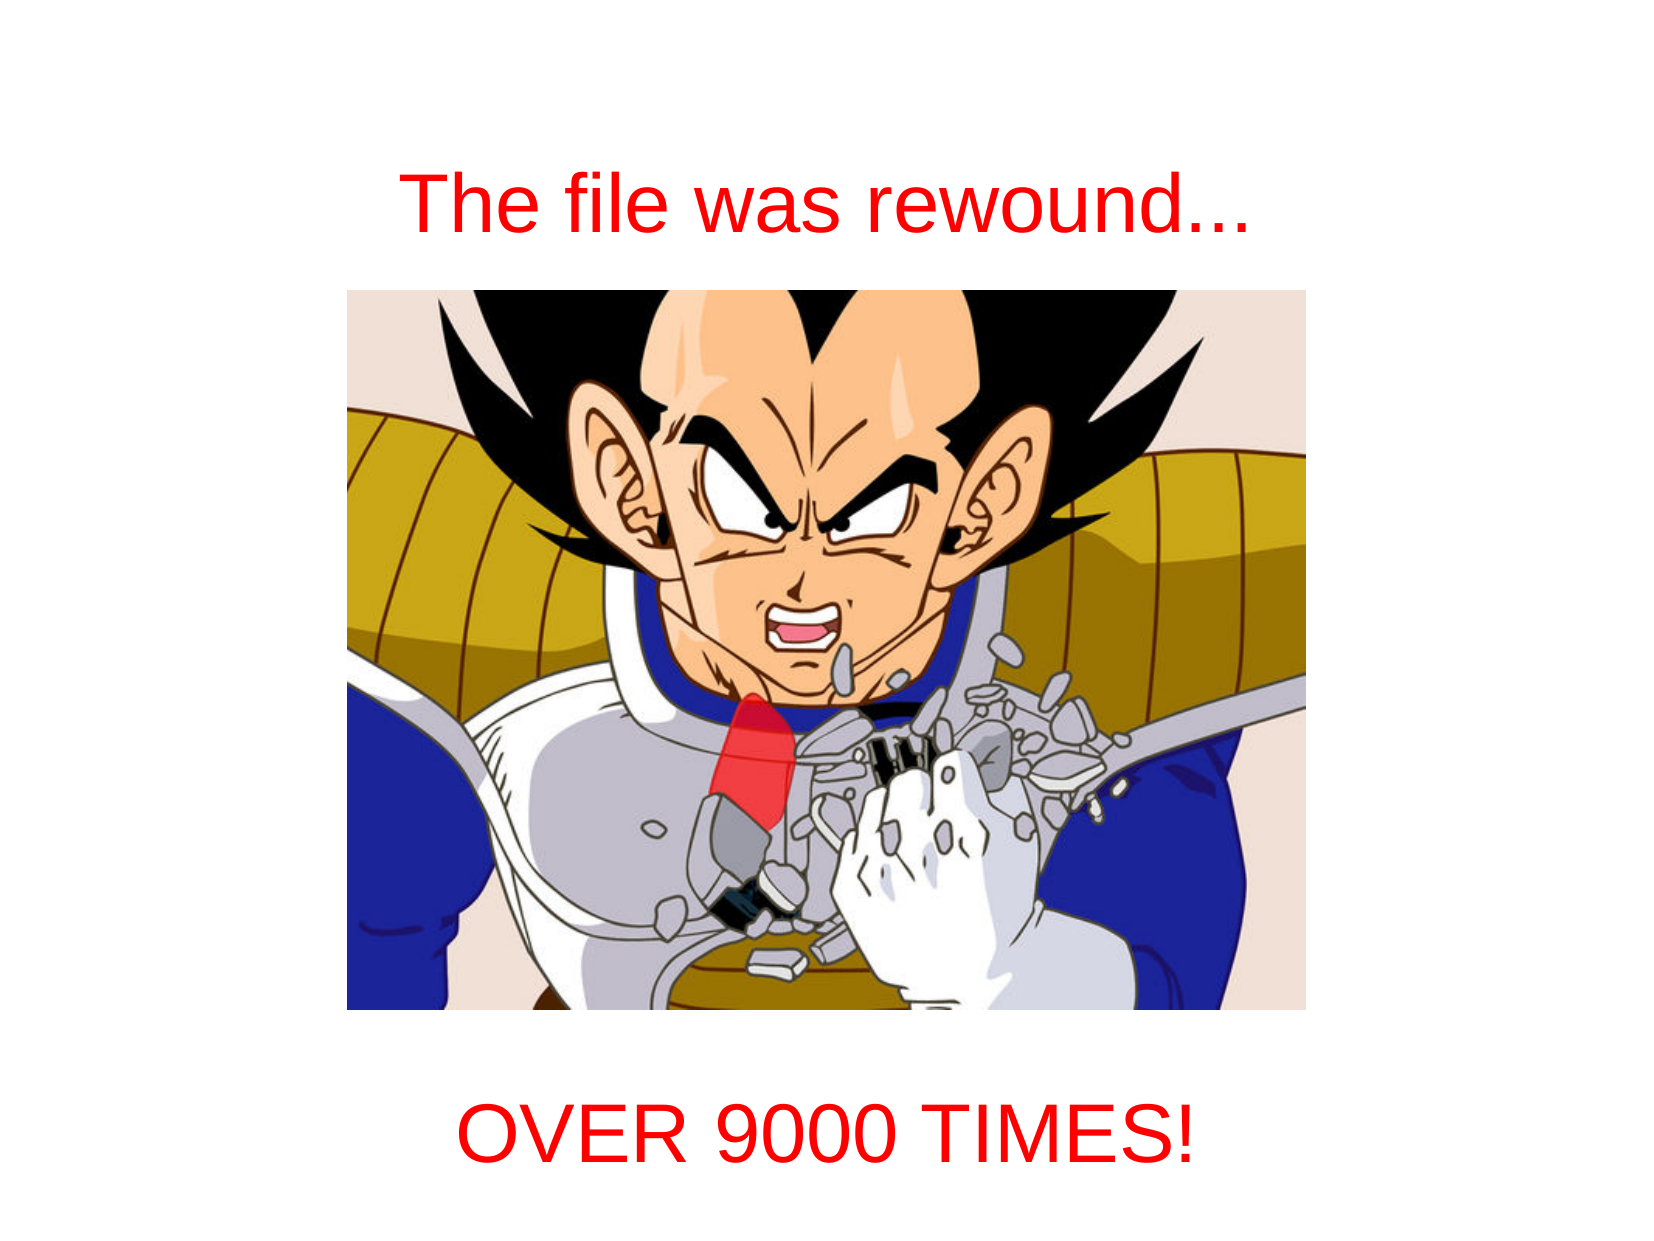

The file was rewound...
OVER 9000 TIMES!